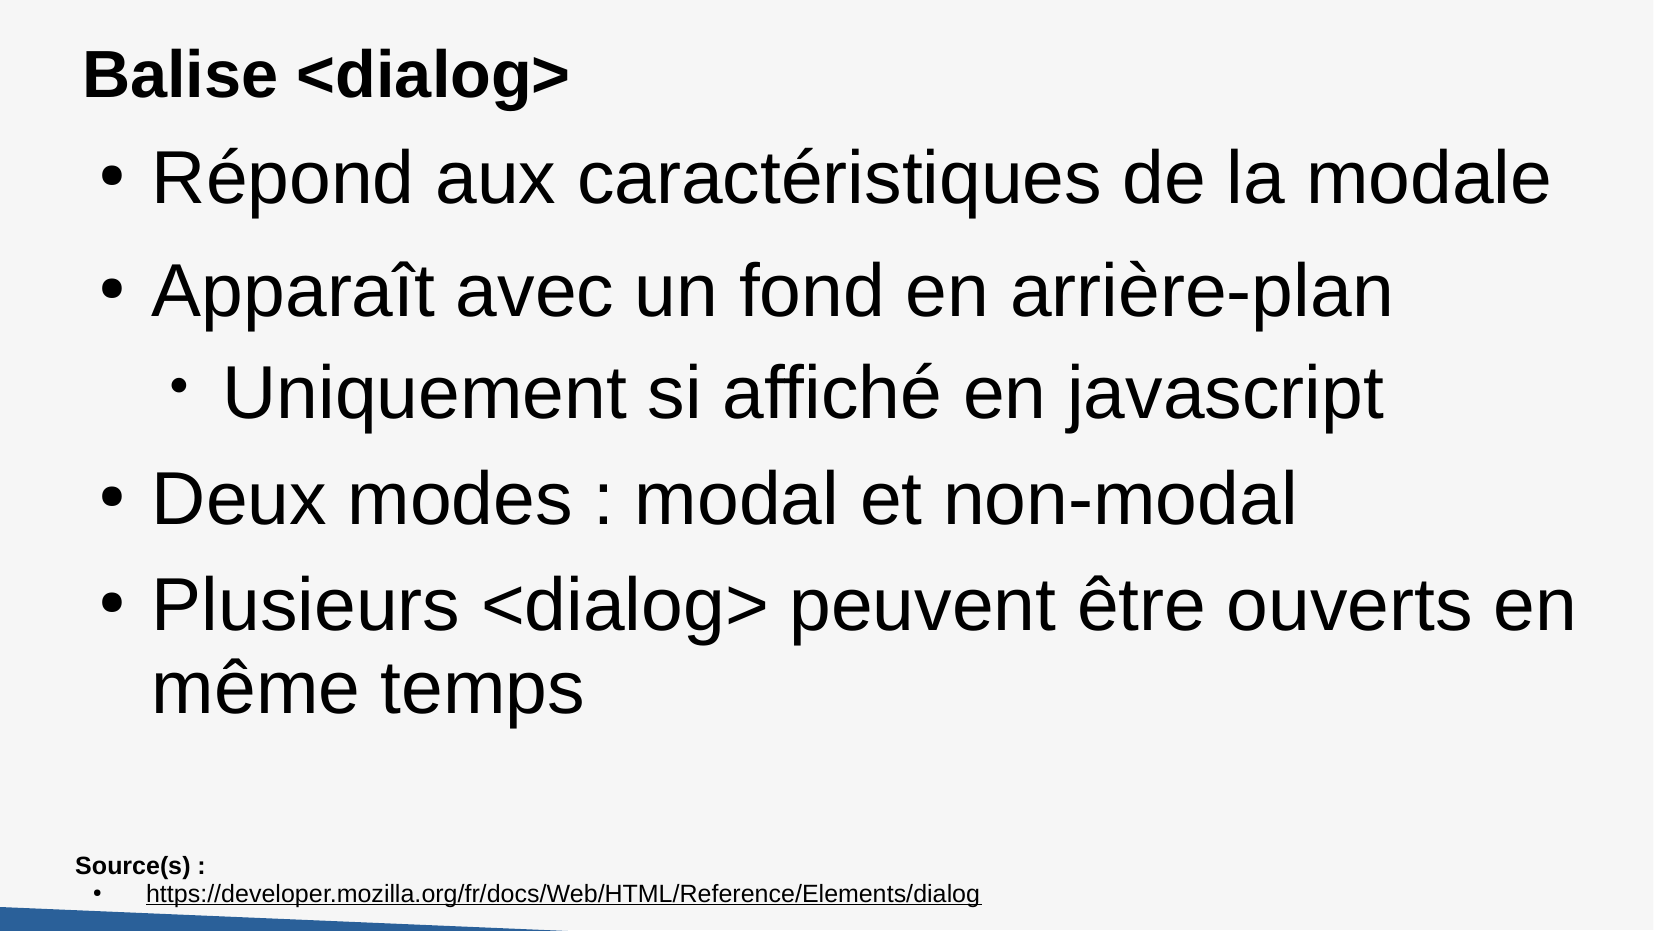

# Balise <dialog>
Répond aux caractéristiques de la modale
Apparaît avec un fond en arrière-plan
Uniquement si affiché en javascript
Deux modes : modal et non-modal
Plusieurs <dialog> peuvent être ouverts en même temps
Source(s) :
https://developer.mozilla.org/fr/docs/Web/HTML/Reference/Elements/dialog